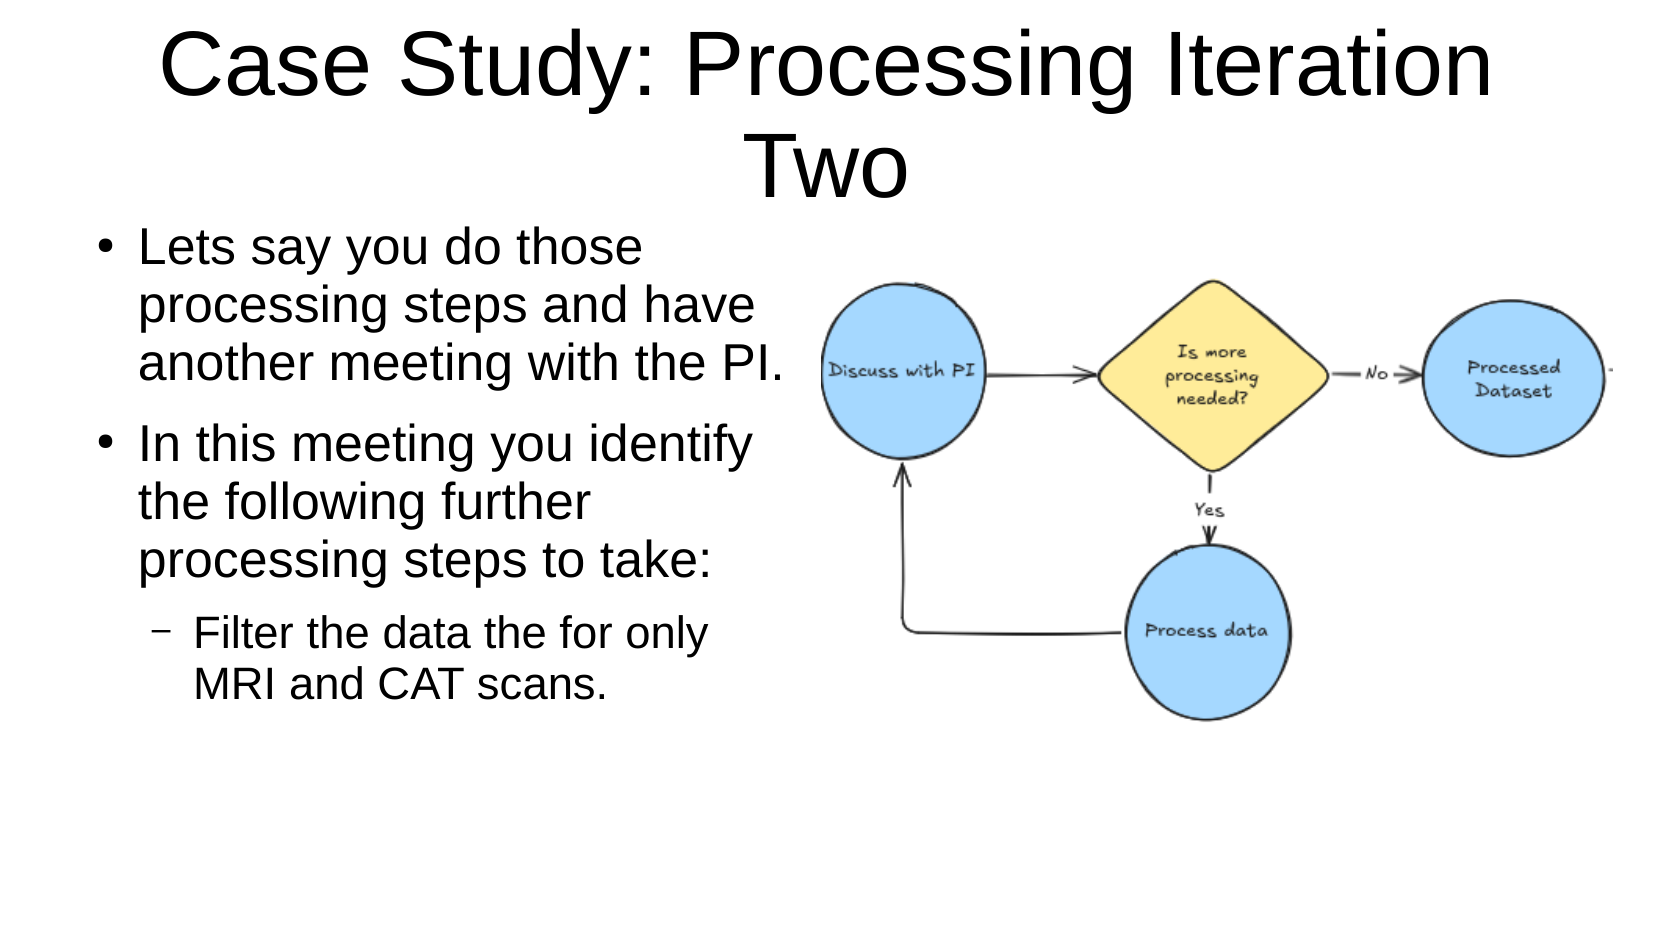

# Case Study: Processing Iteration Two
Lets say you do those processing steps and have another meeting with the PI.
In this meeting you identify the following further processing steps to take:
Filter the data the for only MRI and CAT scans.